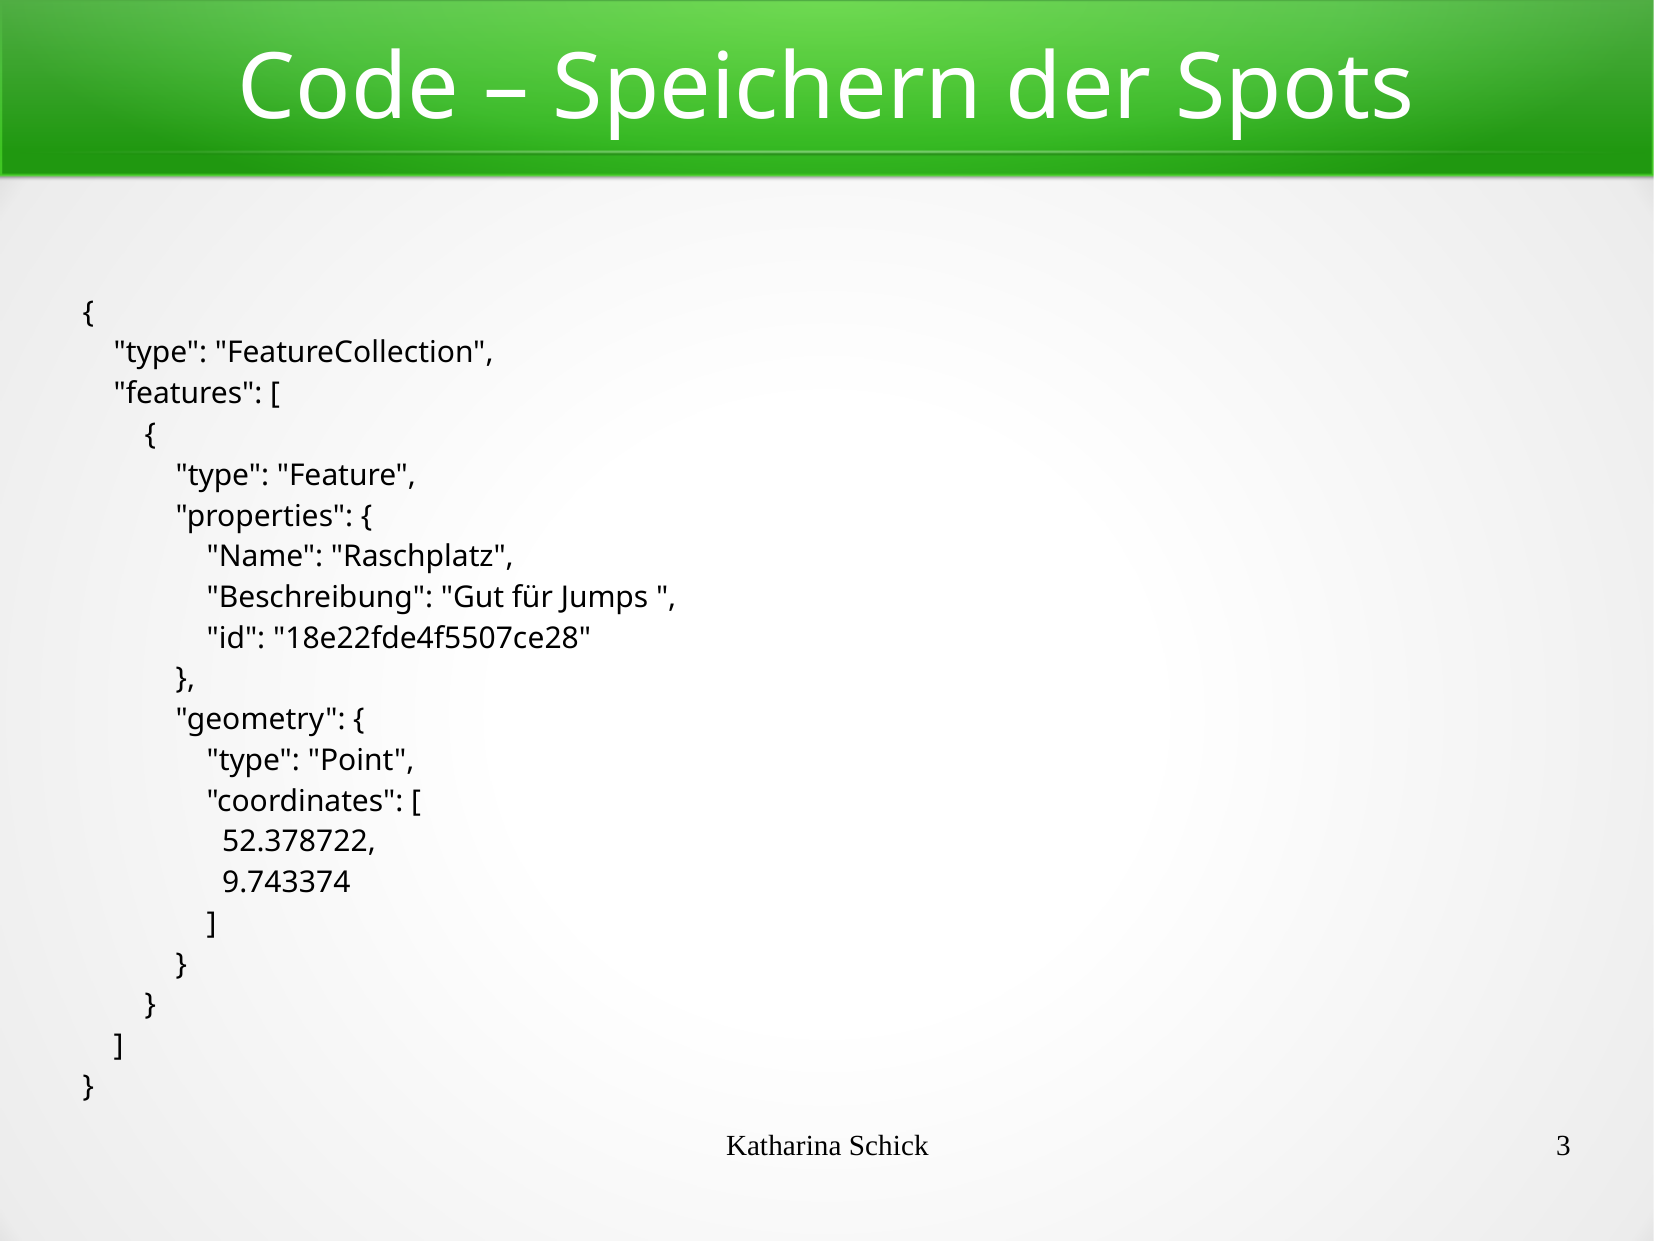

# Code – Speichern der Spots
{
 "type": "FeatureCollection",
 "features": [
 {
 "type": "Feature",
 "properties": {
 "Name": "Raschplatz",
 "Beschreibung": "Gut für Jumps ",
 "id": "18e22fde4f5507ce28"
 },
 "geometry": {
 "type": "Point",
 "coordinates": [
 52.378722,
 9.743374
 ]
 }
 }
 ]
}
Katharina Schick
3